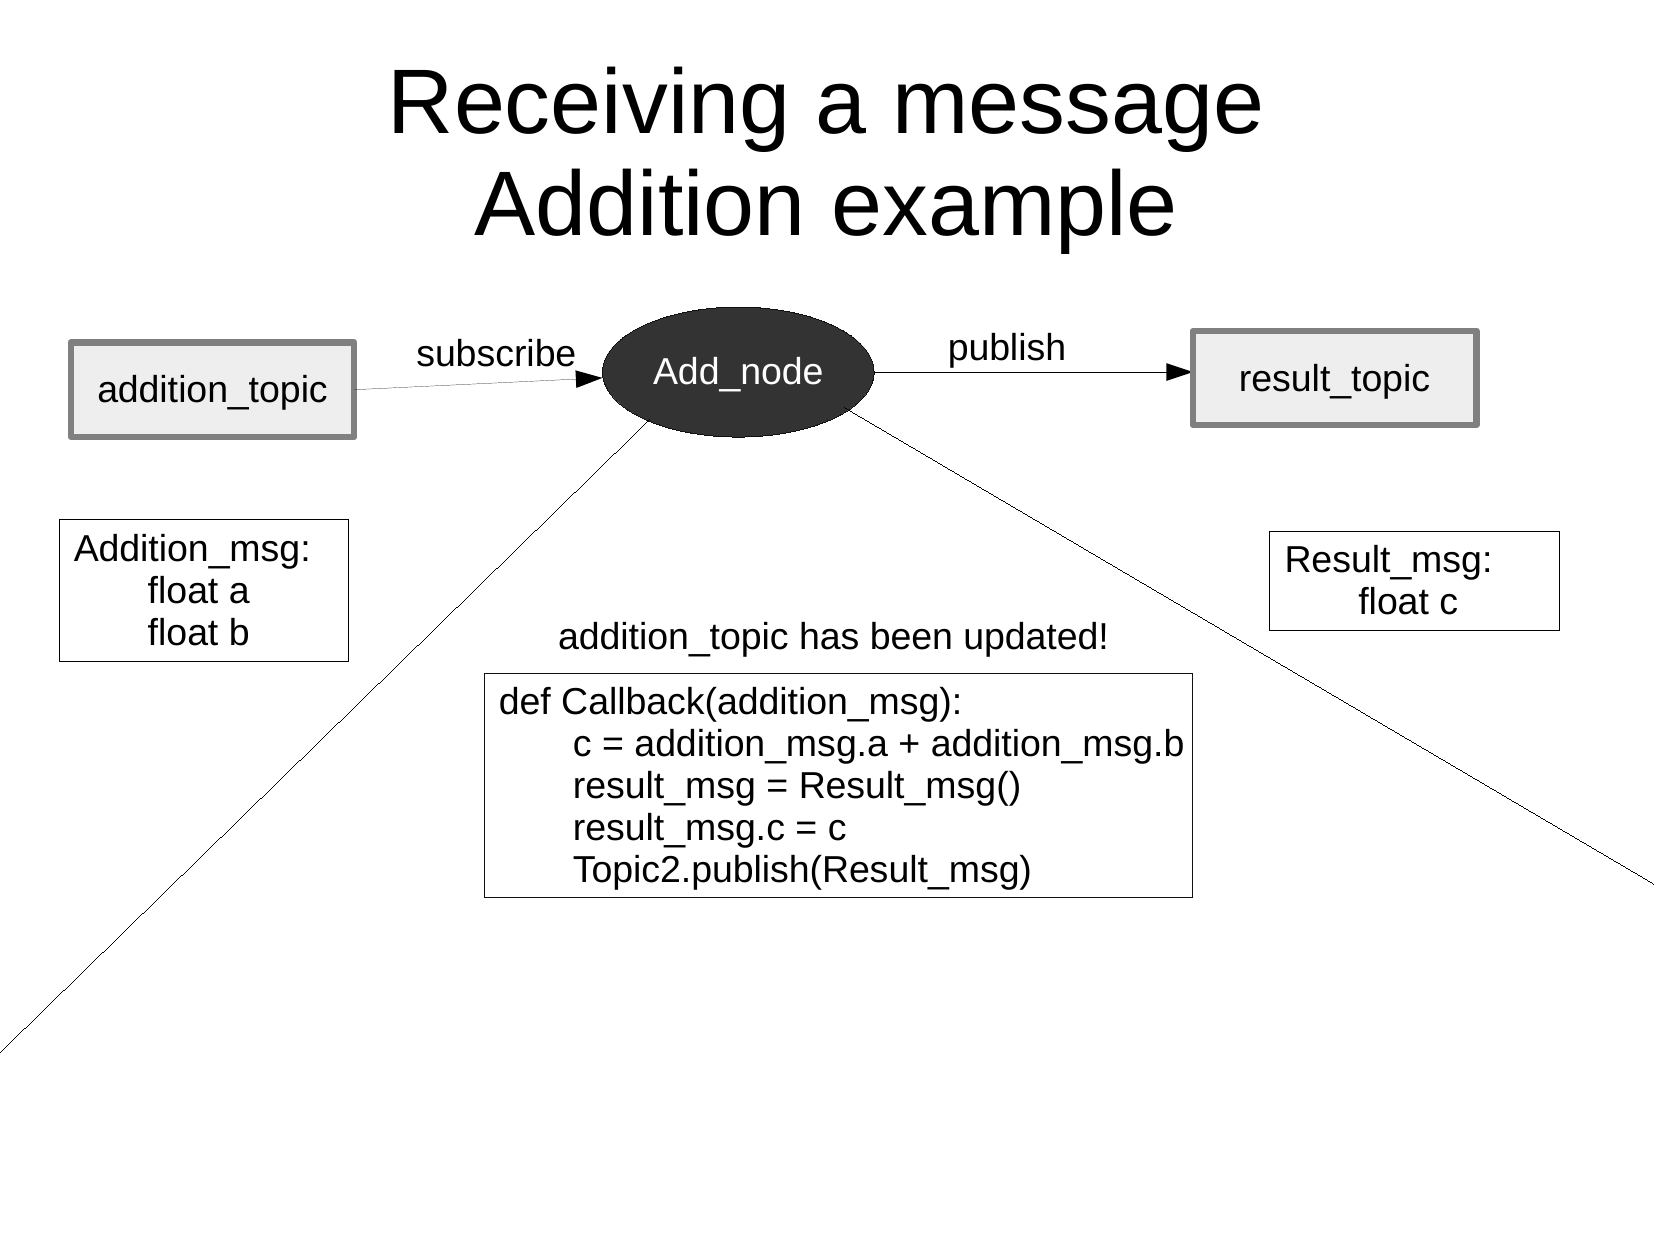

# Receiving a message Addition example
Add_node
publish
subscribe
result_topic
addition_topic
Addition_msg:
	float a
	float b
Result_msg:
	float c
addition_topic has been updated!
def Callback(addition_msg):
	c = addition_msg.a + addition_msg.b
	result_msg = Result_msg()
	result_msg.c = c
	Topic2.publish(Result_msg)